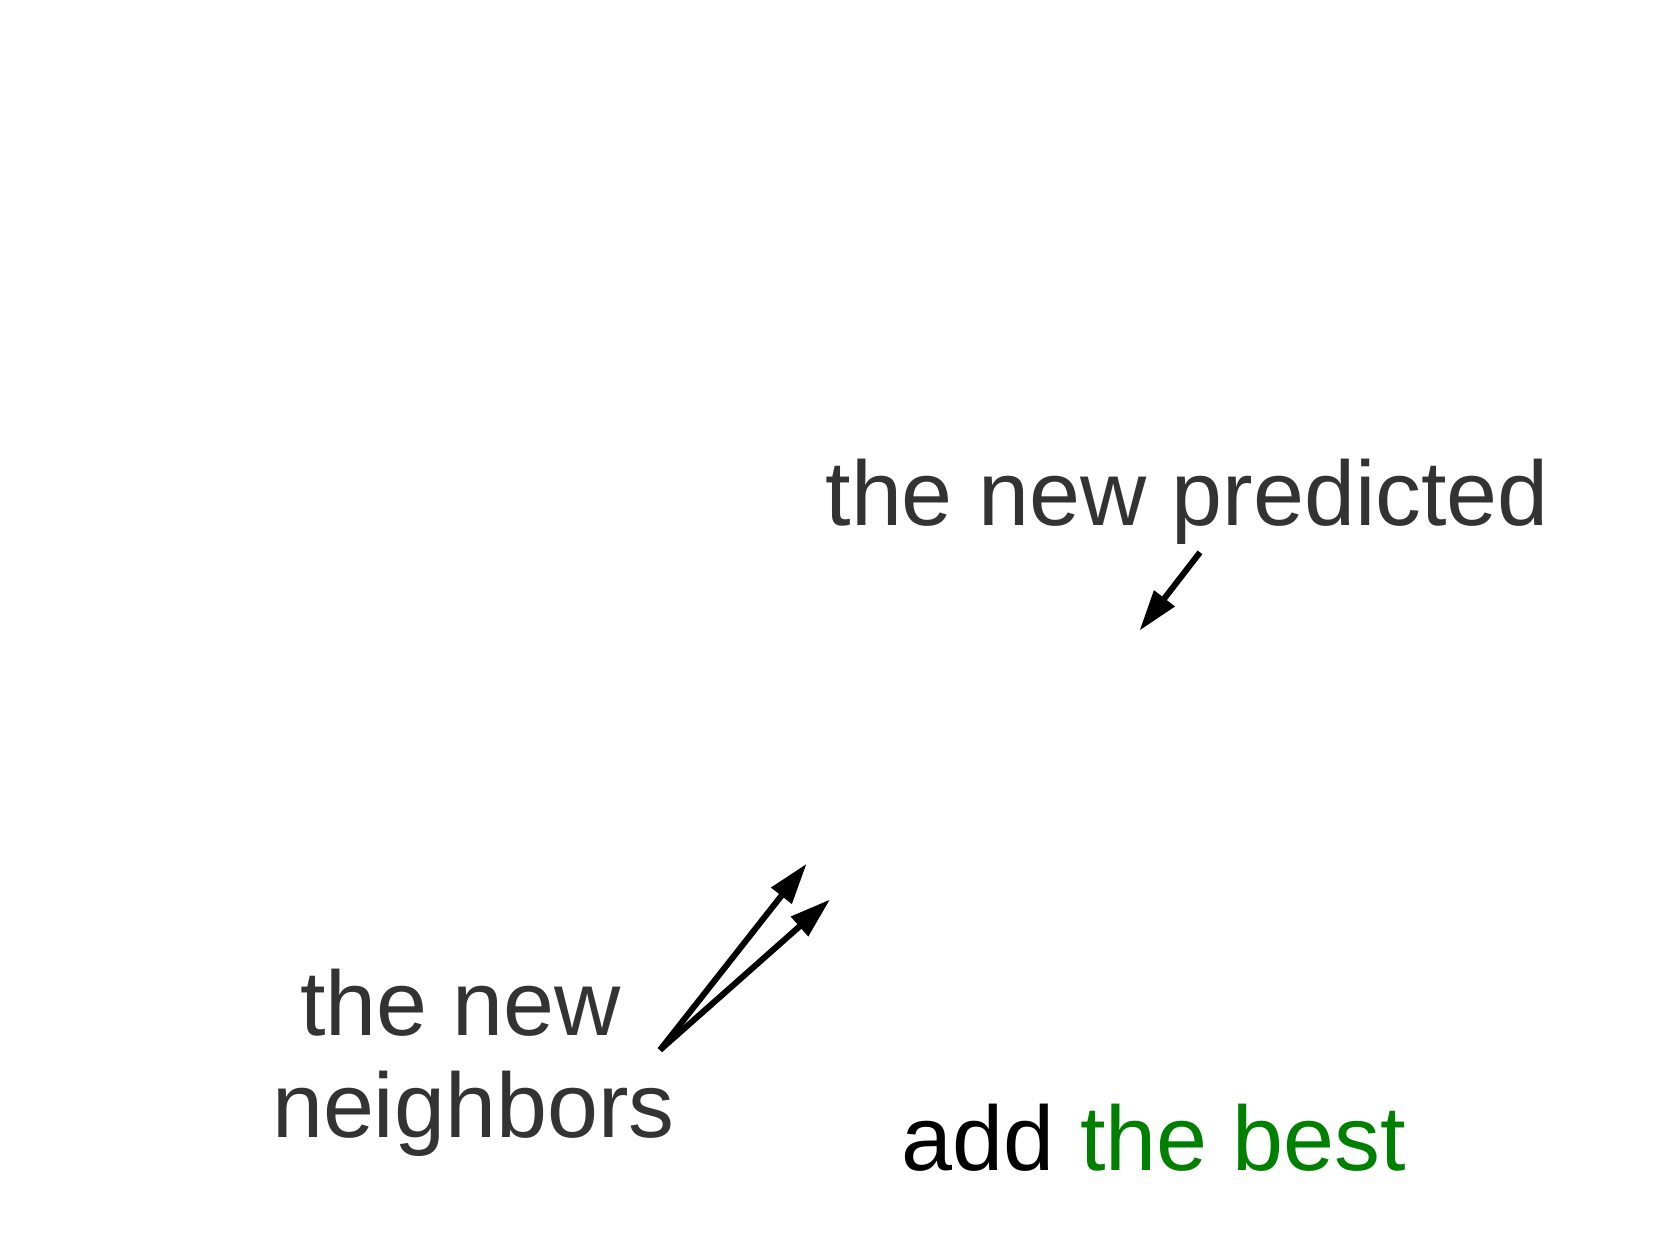

the new predicted
the new
neighbors
add the best